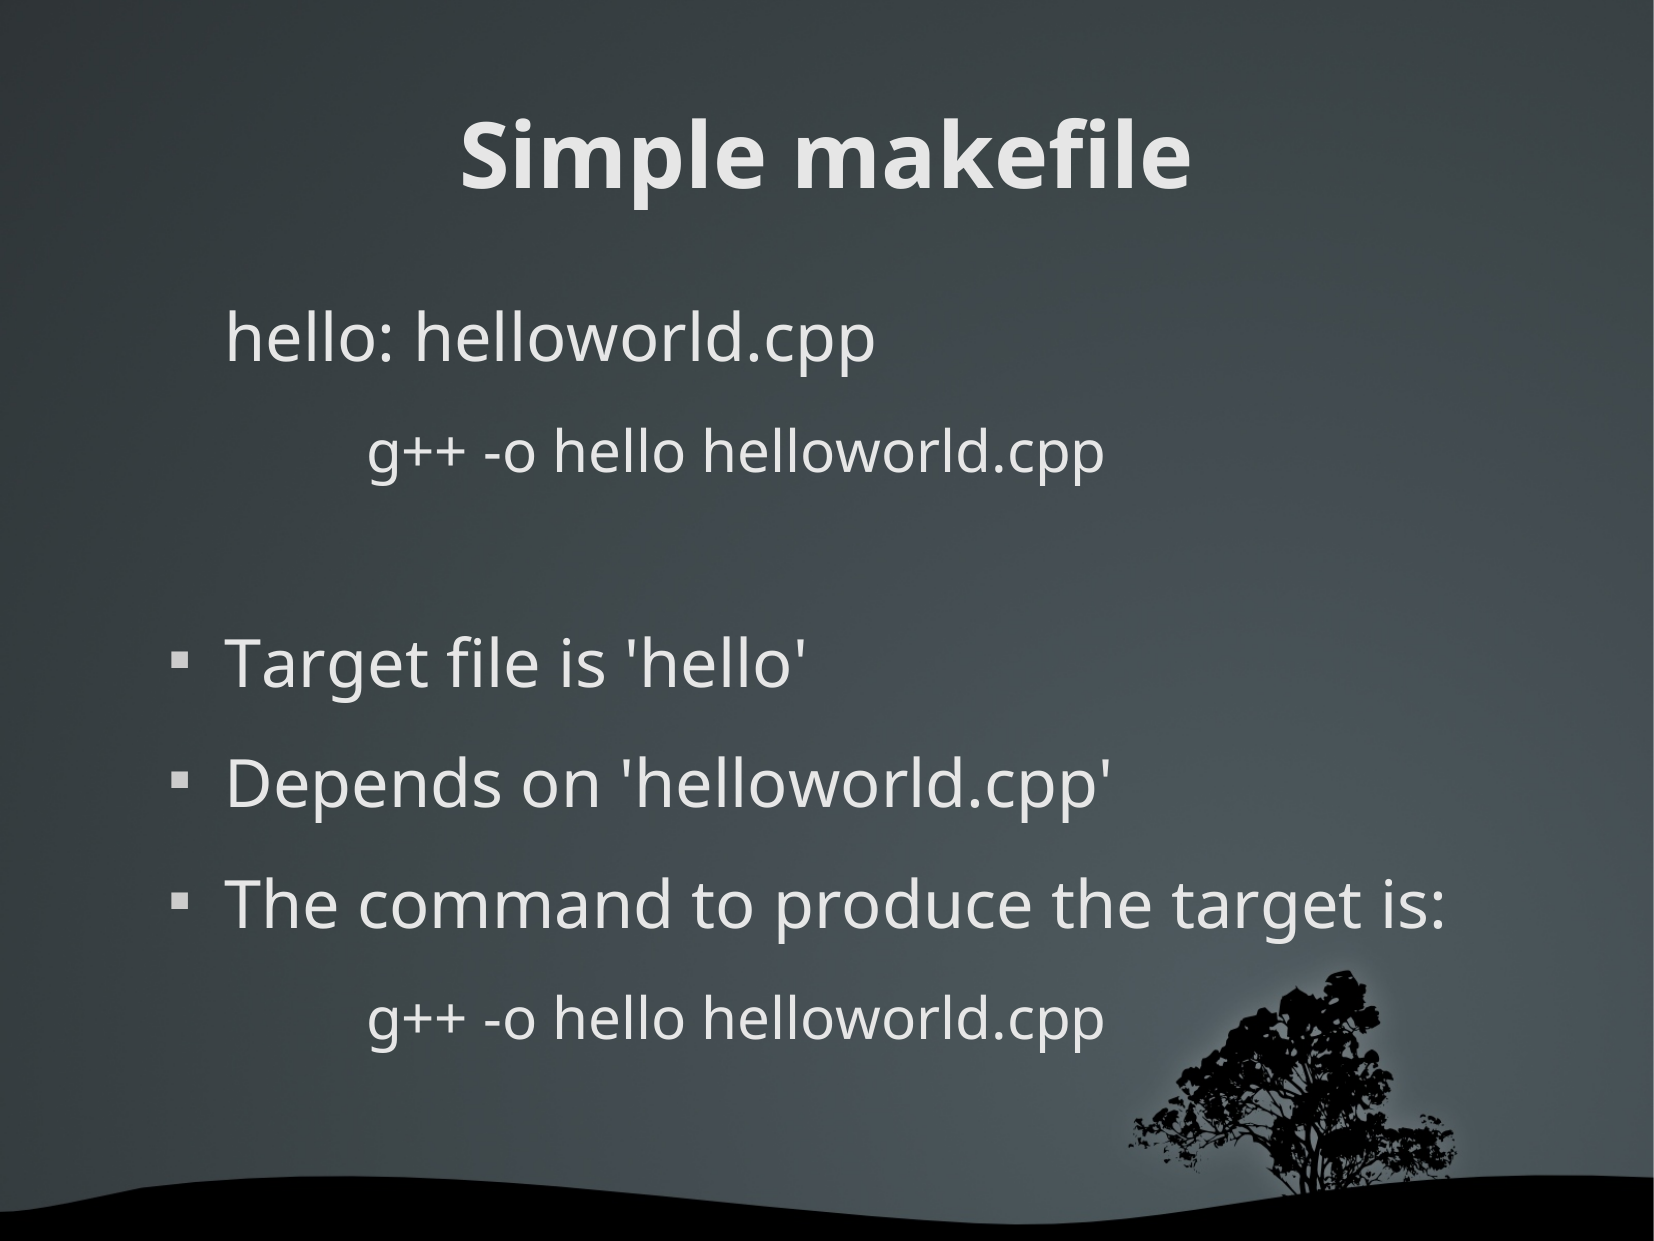

# Simple makefile
hello: helloworld.cpp
g++ -o hello helloworld.cpp
Target file is 'hello'
Depends on 'helloworld.cpp'
The command to produce the target is:
g++ -o hello helloworld.cpp